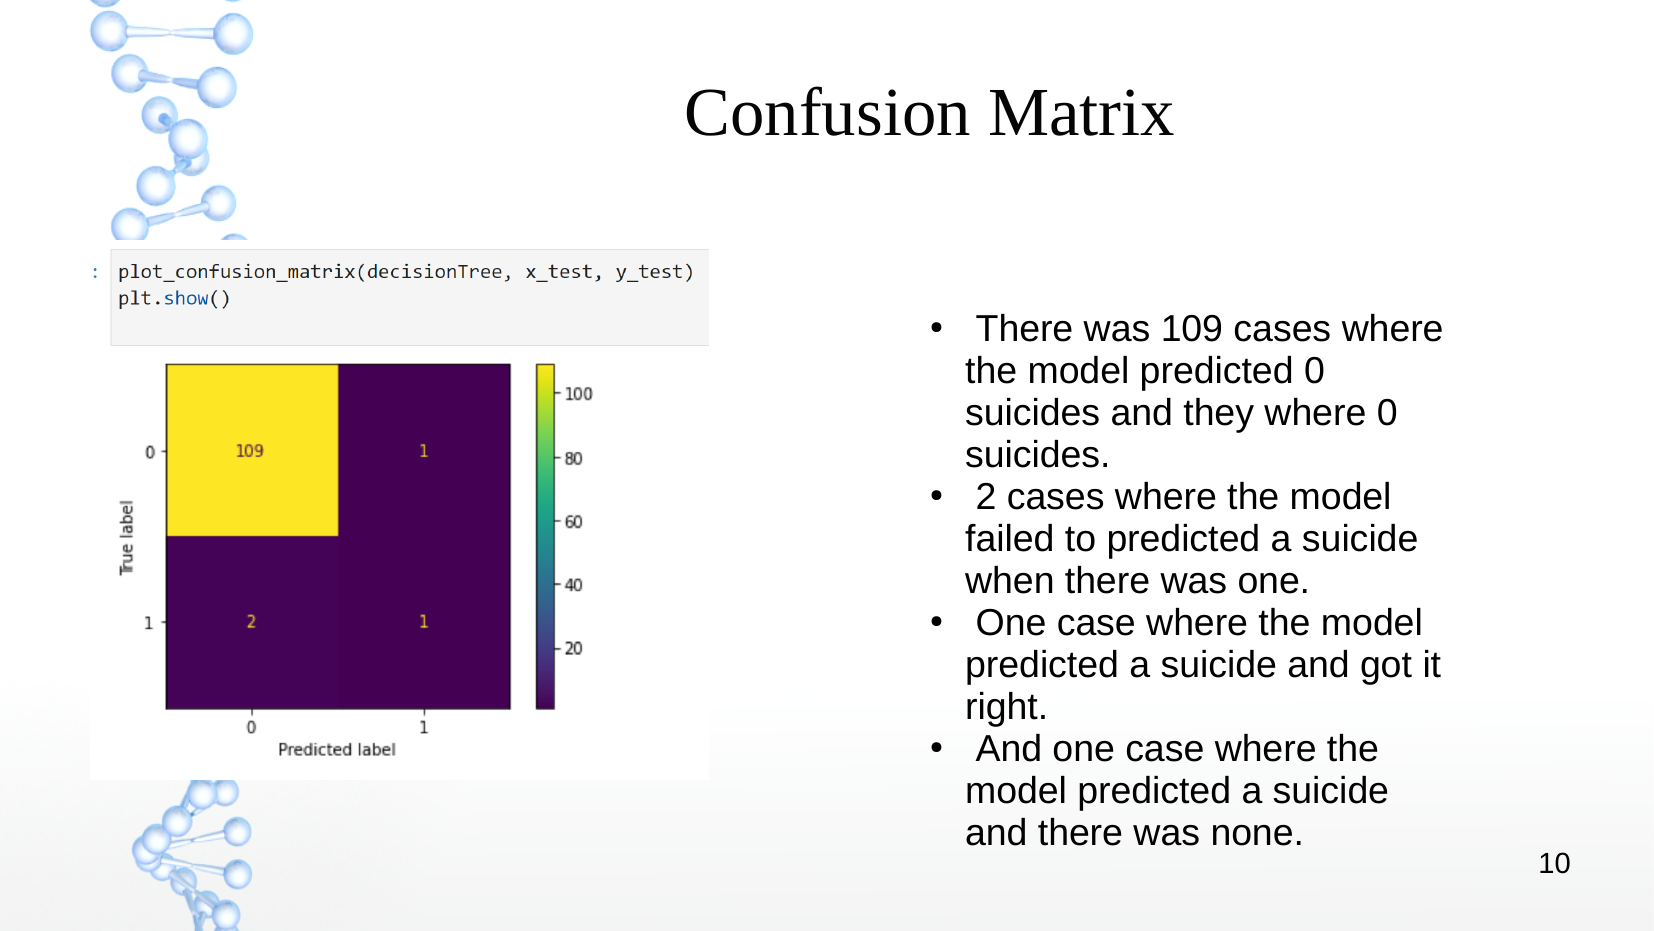

# Confusion Matrix
 There was 109 cases where the model predicted 0 suicides and they where 0 suicides.
 2 cases where the model failed to predicted a suicide when there was one.
 One case where the model predicted a suicide and got it right.
 And one case where the model predicted a suicide and there was none.
10